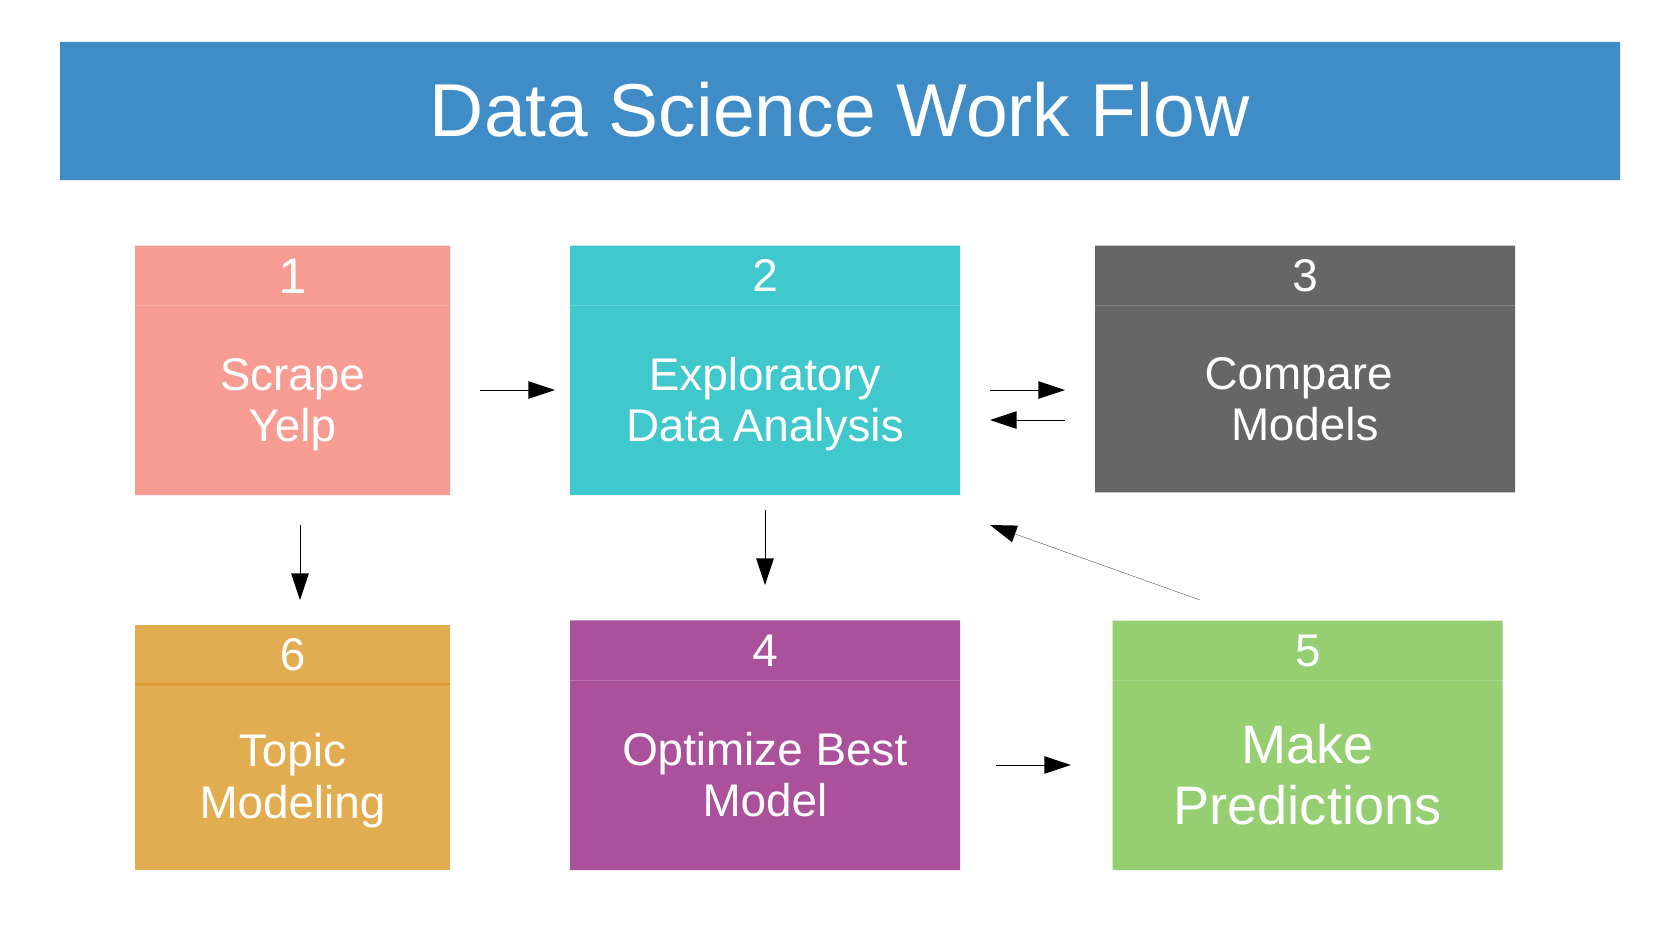

# Data Science Work Flow
1
2
3
Scrape
Yelp
Exploratory
Data Analysis
Compare
Models
4
5
6
Optimize Best Model
Make Predictions
Topic
Modeling